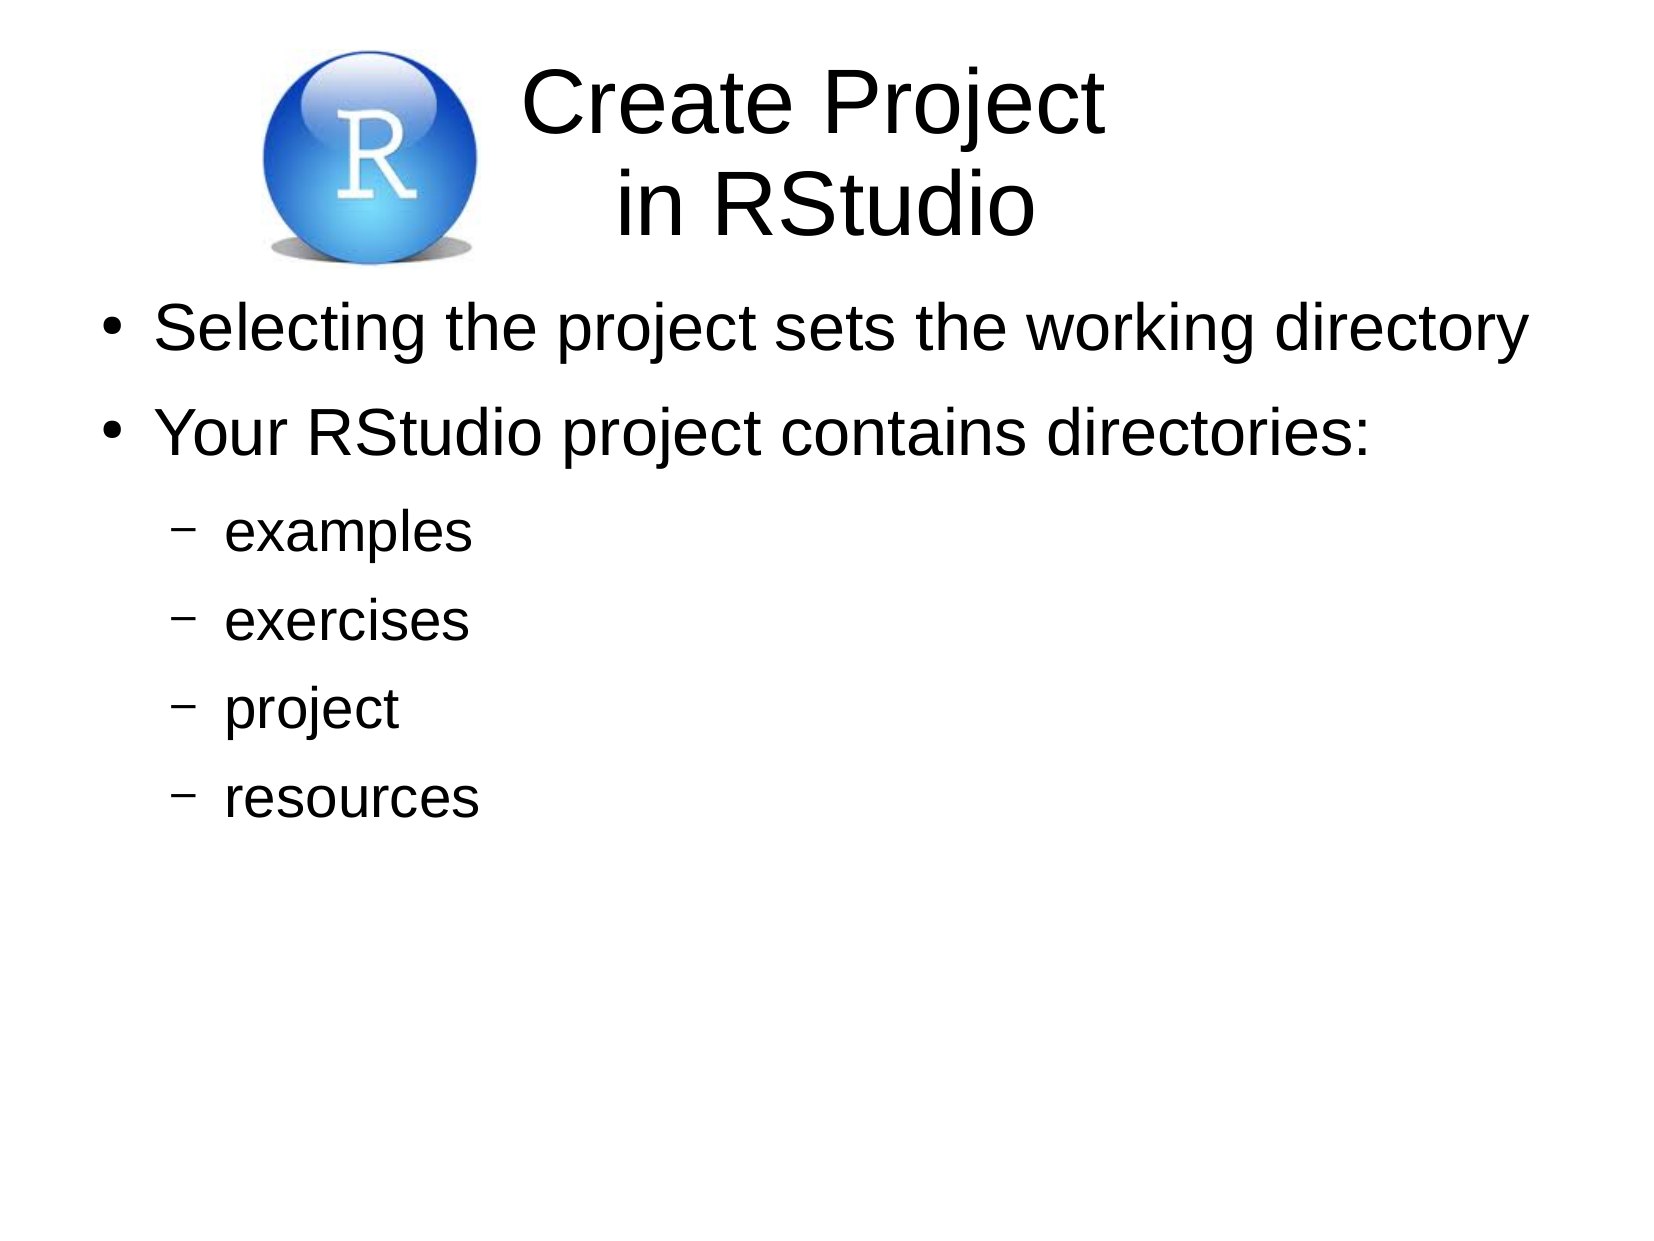

# Create Project in RStudio
Selecting the project sets the working directory
Your RStudio project contains directories:
examples
exercises
project
resources